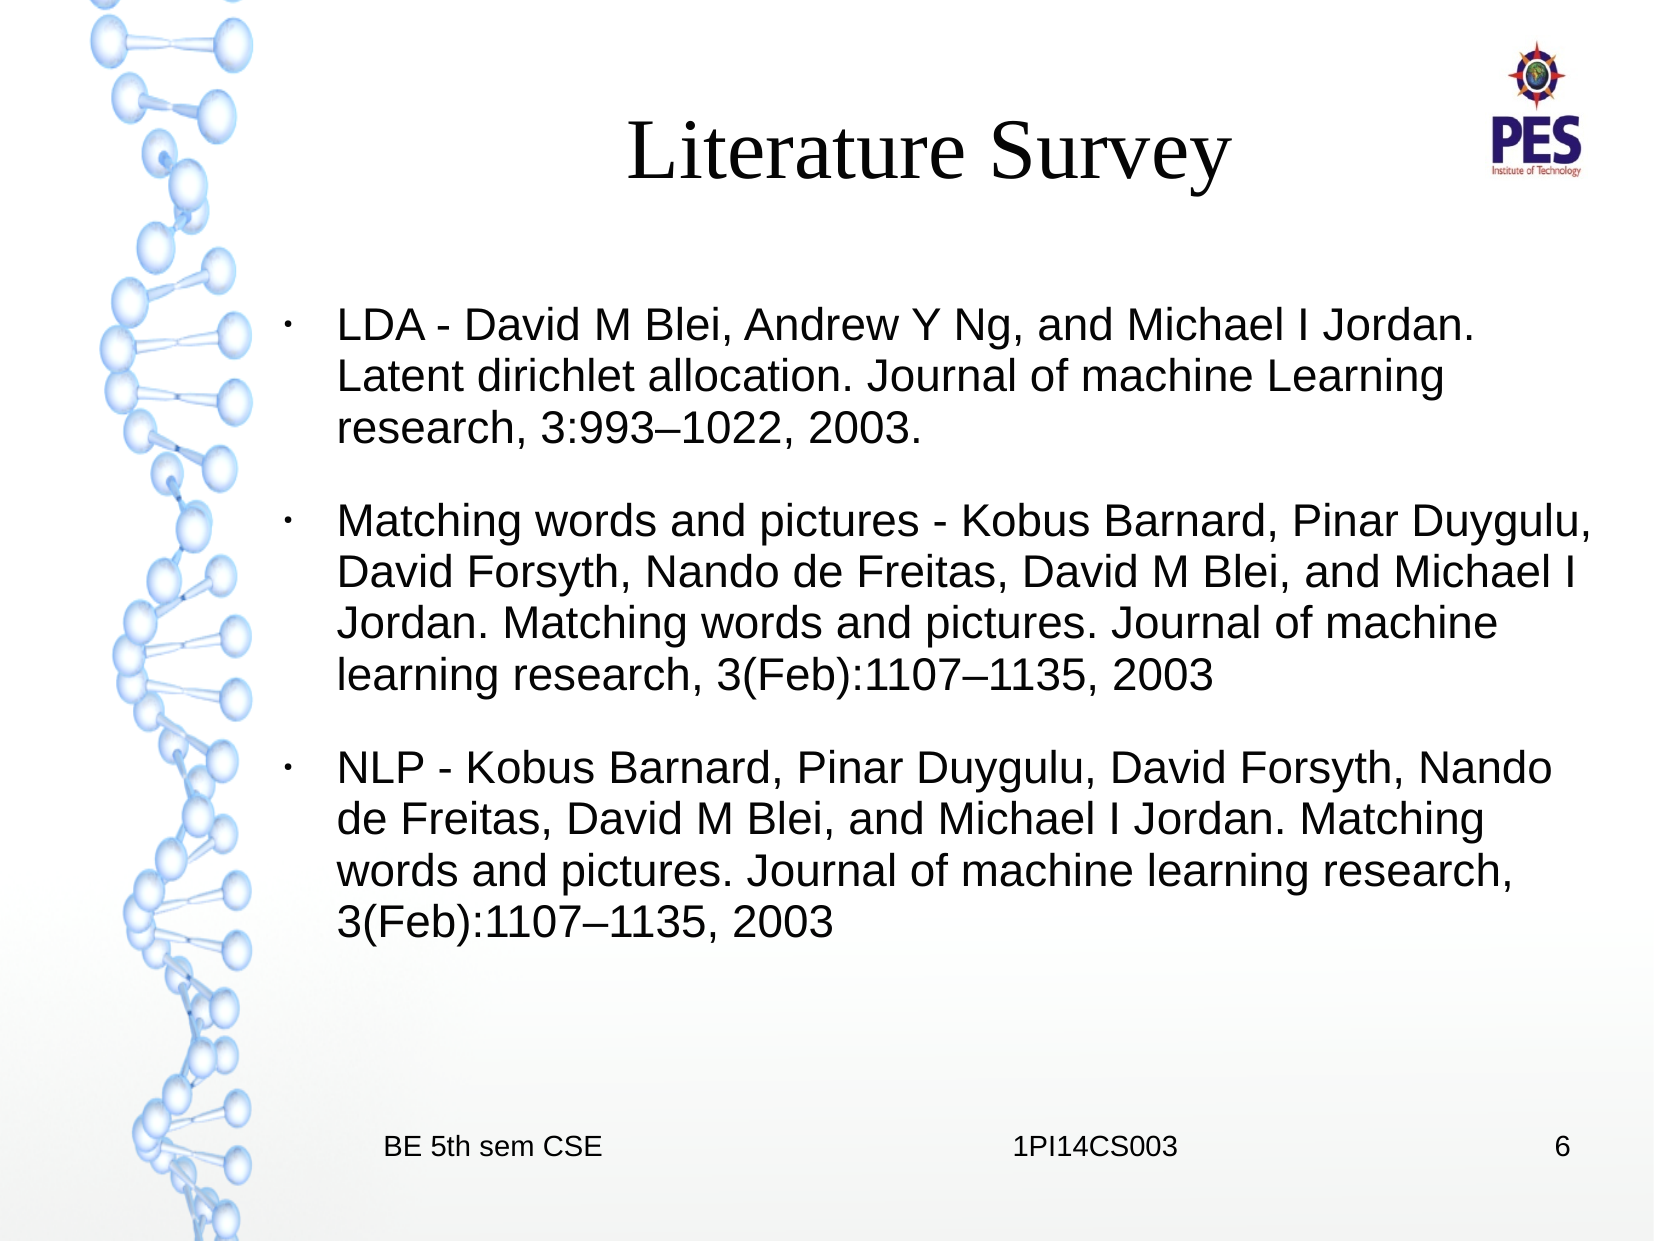

Literature Survey
# LDA - David M Blei, Andrew Y Ng, and Michael I Jordan. Latent dirichlet allocation. Journal of machine Learning research, 3:993–1022, 2003.
Matching words and pictures - Kobus Barnard, Pinar Duygulu, David Forsyth, Nando de Freitas, David M Blei, and Michael I Jordan. Matching words and pictures. Journal of machine learning research, 3(Feb):1107–1135, 2003
NLP - Kobus Barnard, Pinar Duygulu, David Forsyth, Nando de Freitas, David M Blei, and Michael I Jordan. Matching words and pictures. Journal of machine learning research, 3(Feb):1107–1135, 2003
 BE 5th sem CSE
1PI14CS003
6